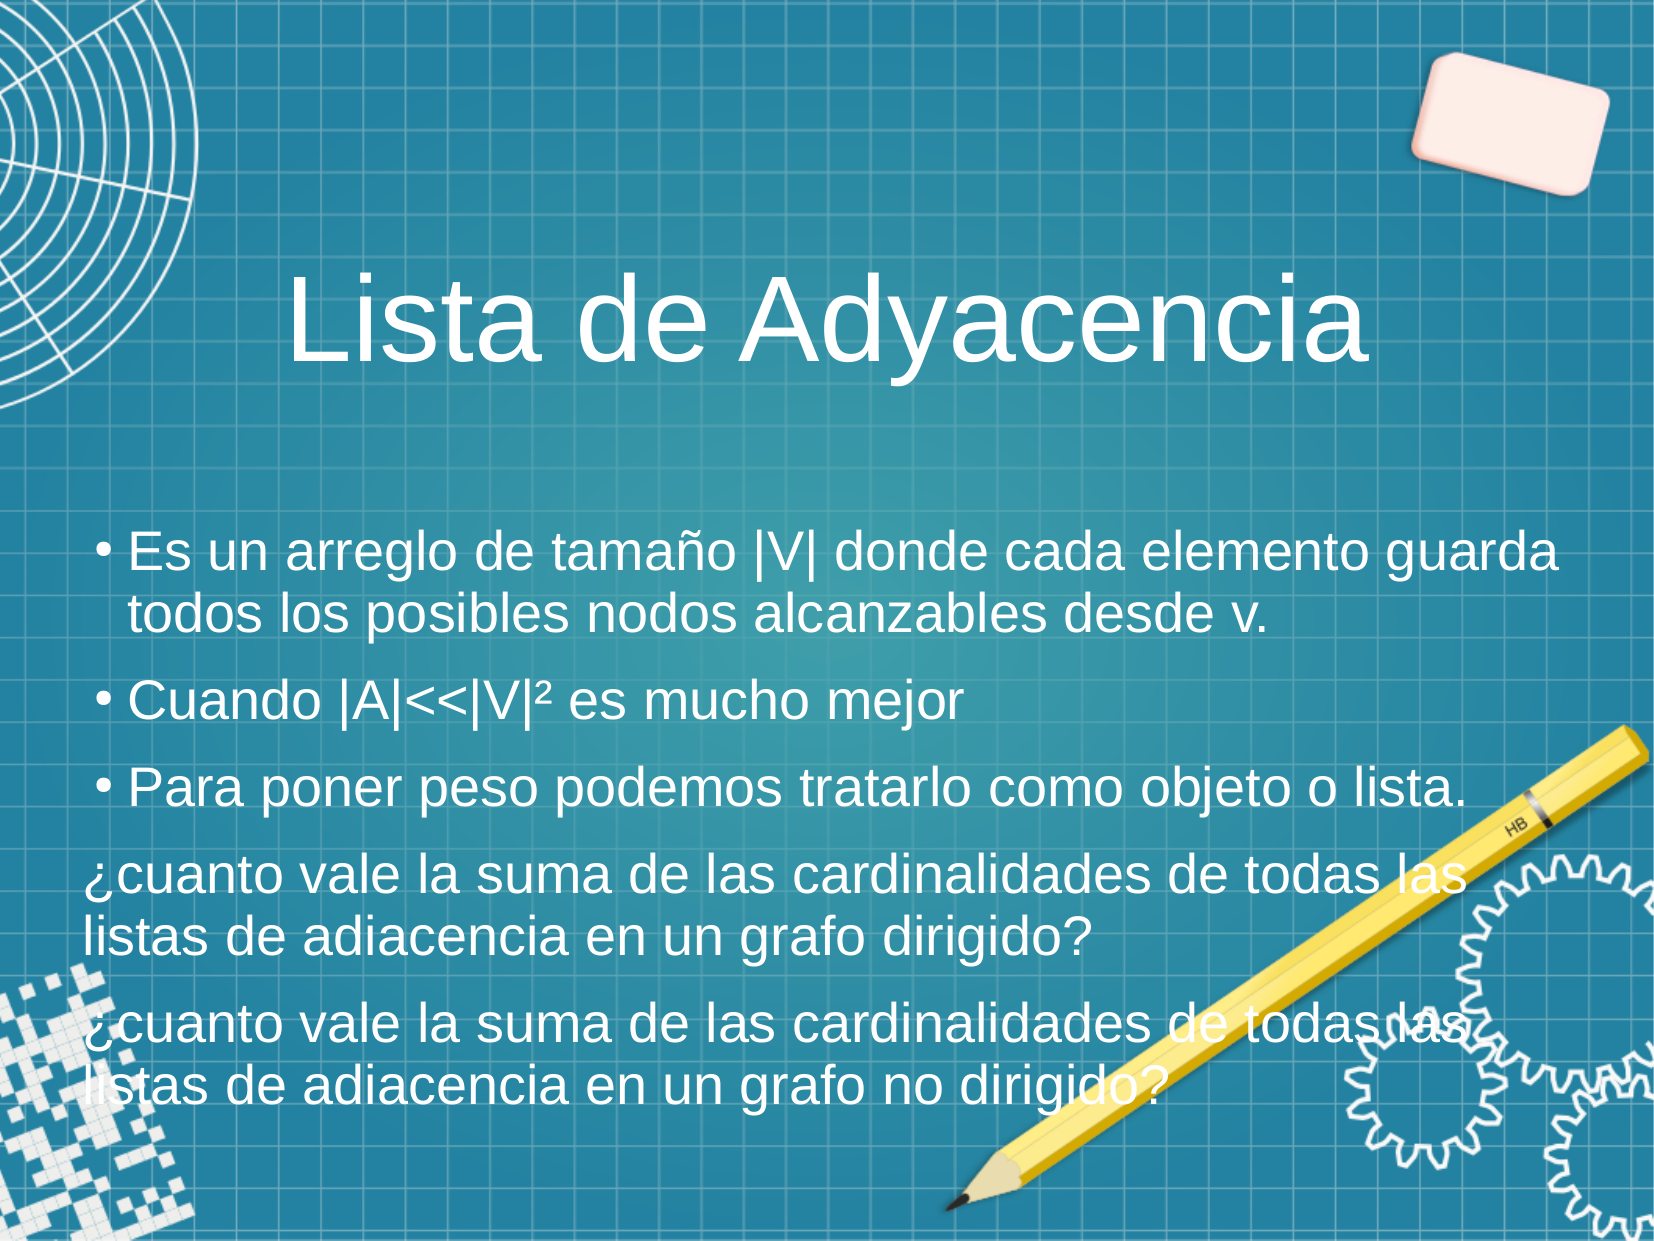

# Lista de Adyacencia
Es un arreglo de tamaño |V| donde cada elemento guarda todos los posibles nodos alcanzables desde v.
Cuando |A|<<|V|² es mucho mejor
Para poner peso podemos tratarlo como objeto o lista.
¿cuanto vale la suma de las cardinalidades de todas las listas de adiacencia en un grafo dirigido?
¿cuanto vale la suma de las cardinalidades de todas las listas de adiacencia en un grafo no dirigido?